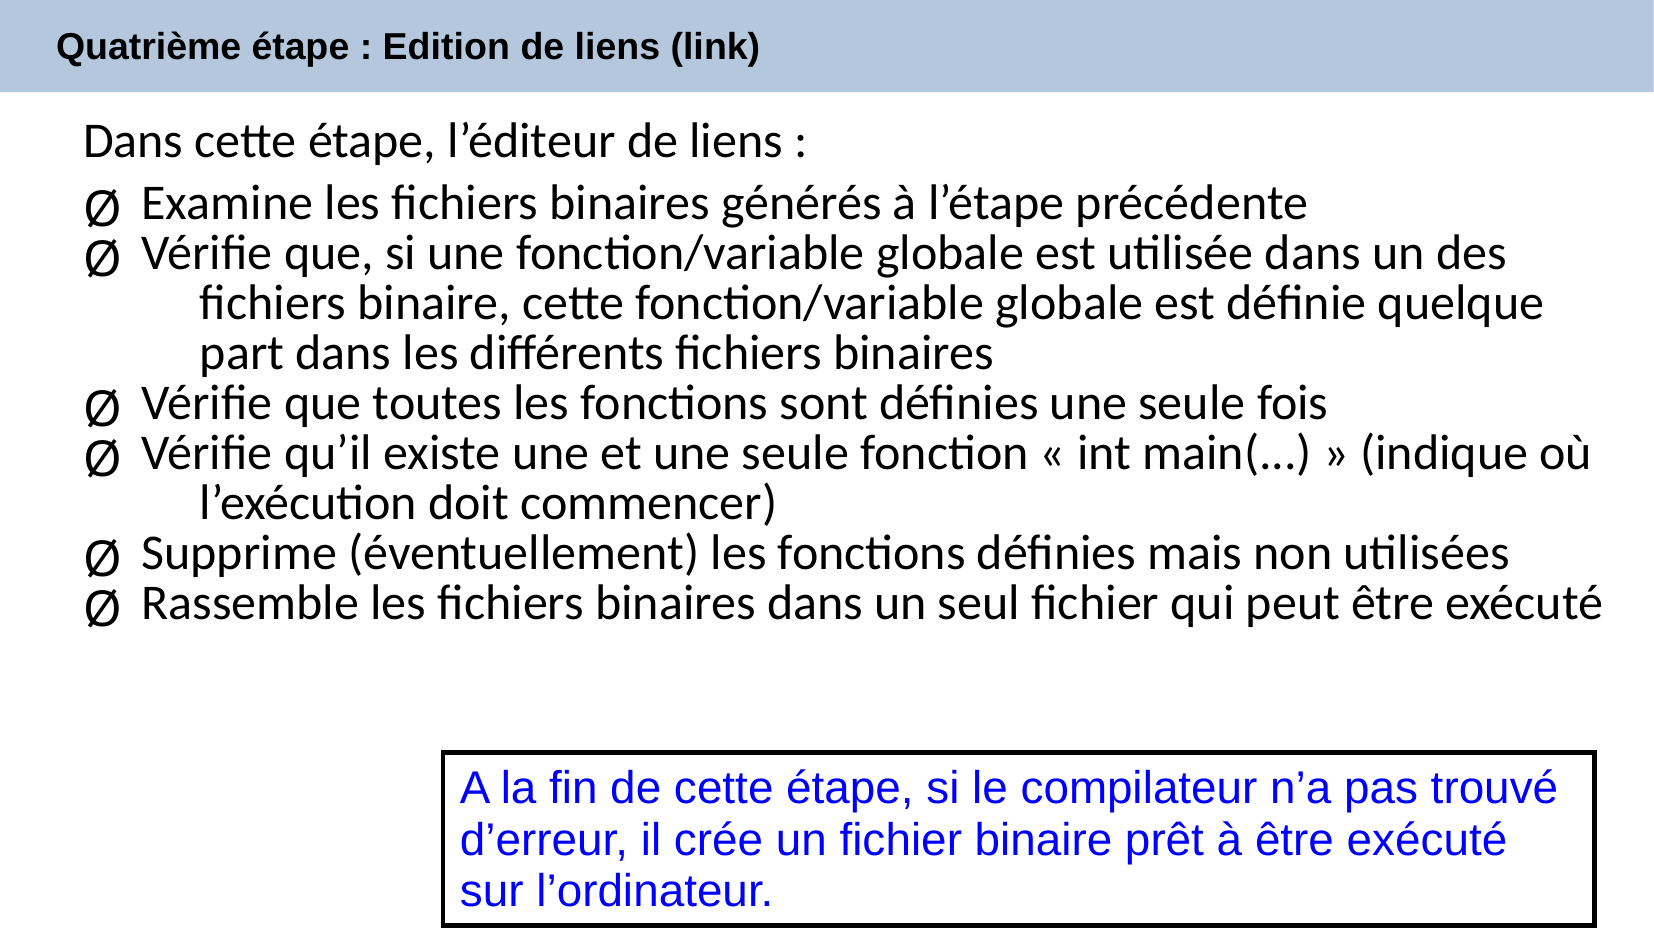

Quatrième étape : Edition de liens (link)
Dans cette étape, l’éditeur de liens :
Examine les fichiers binaires générés à l’étape précédente
Vérifie que, si une fonction/variable globale est utilisée dans un des 	fichiers binaire, cette fonction/variable globale est définie quelque 	part dans les différents fichiers binaires
Vérifie que toutes les fonctions sont définies une seule fois
Vérifie qu’il existe une et une seule fonction « int main(...) » (indique où l’exécution doit commencer)
Supprime (éventuellement) les fonctions définies mais non utilisées
Rassemble les fichiers binaires dans un seul fichier qui peut être exécuté
A la fin de cette étape, si le compilateur n’a pas trouvé d’erreur, il crée un fichier binaire prêt à être exécuté sur l’ordinateur.